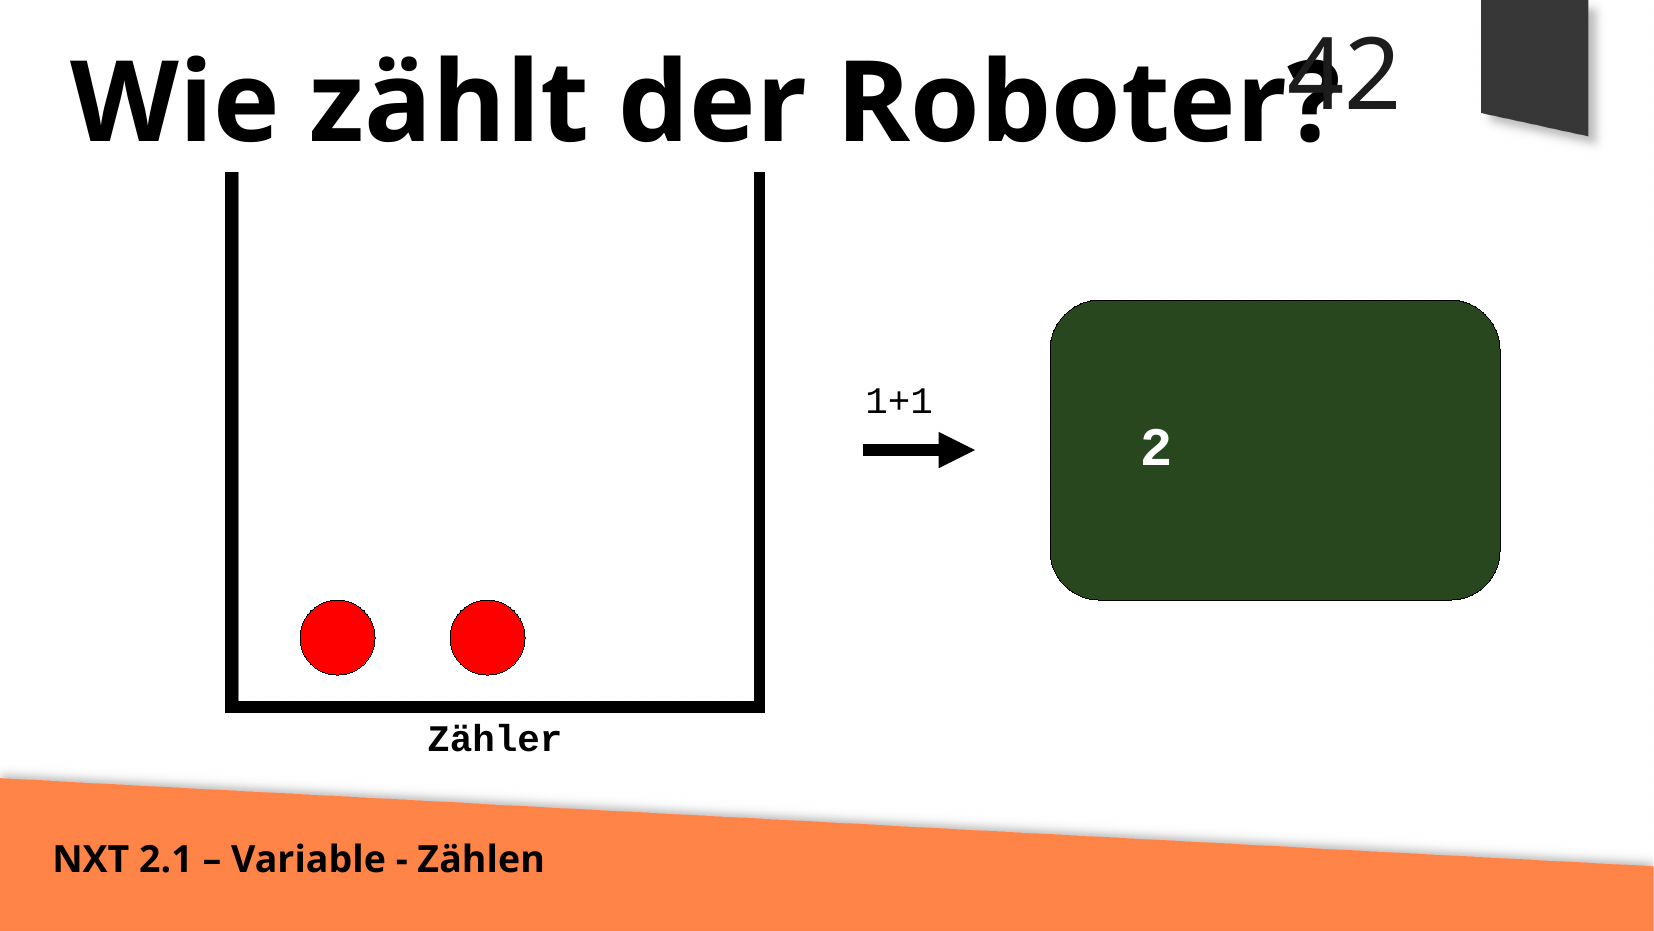

# Wie zählt der Roboter?
1+1
2
Zähler
NXT 2.1 – Variable - Zählen